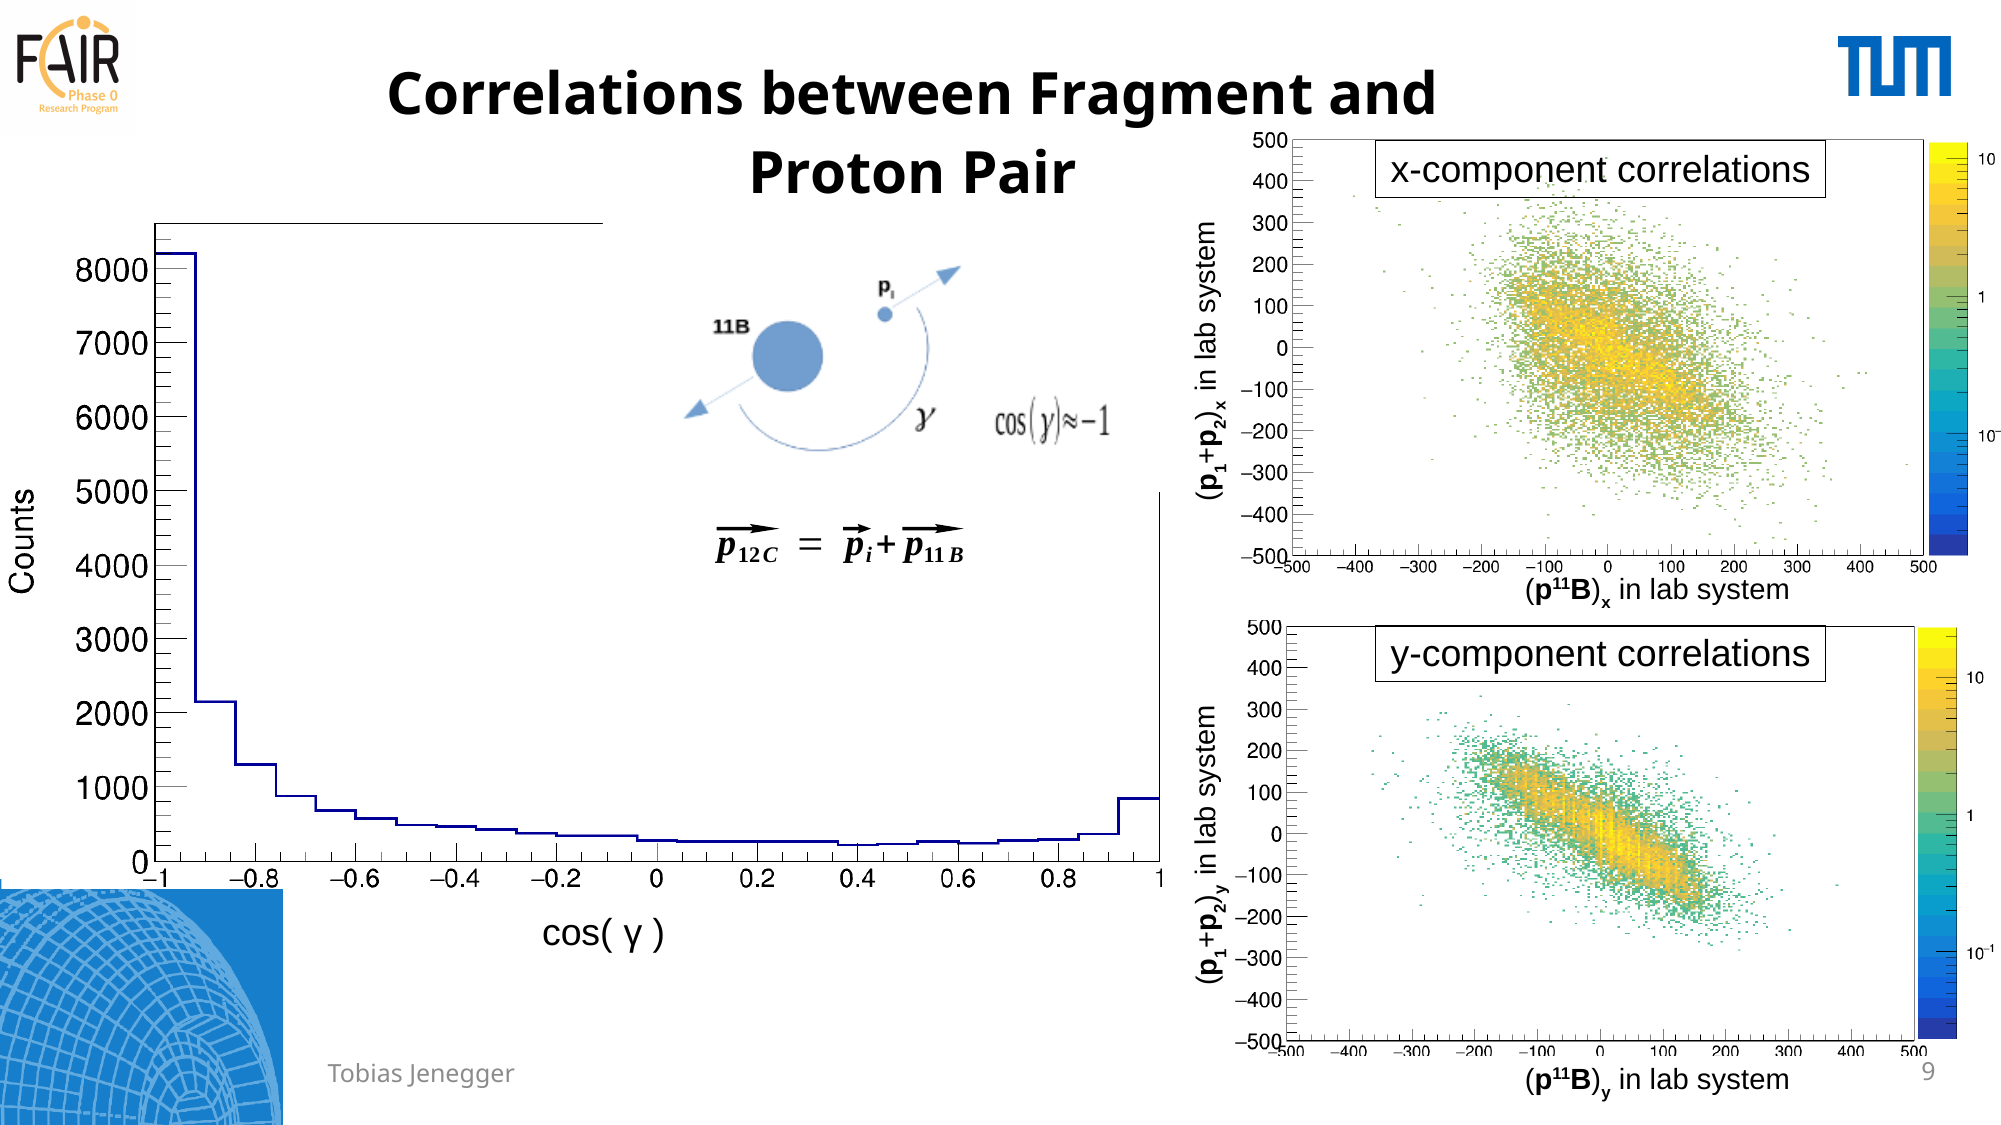

Correlations between Fragment and Proton Pair
x-component correlations
(p1+p2)x in lab system
(p11B)x in lab system
y-component correlations
(p1+p2)y in lab system
cos( γ )
Tobias Jenegger
(p11B)y in lab system